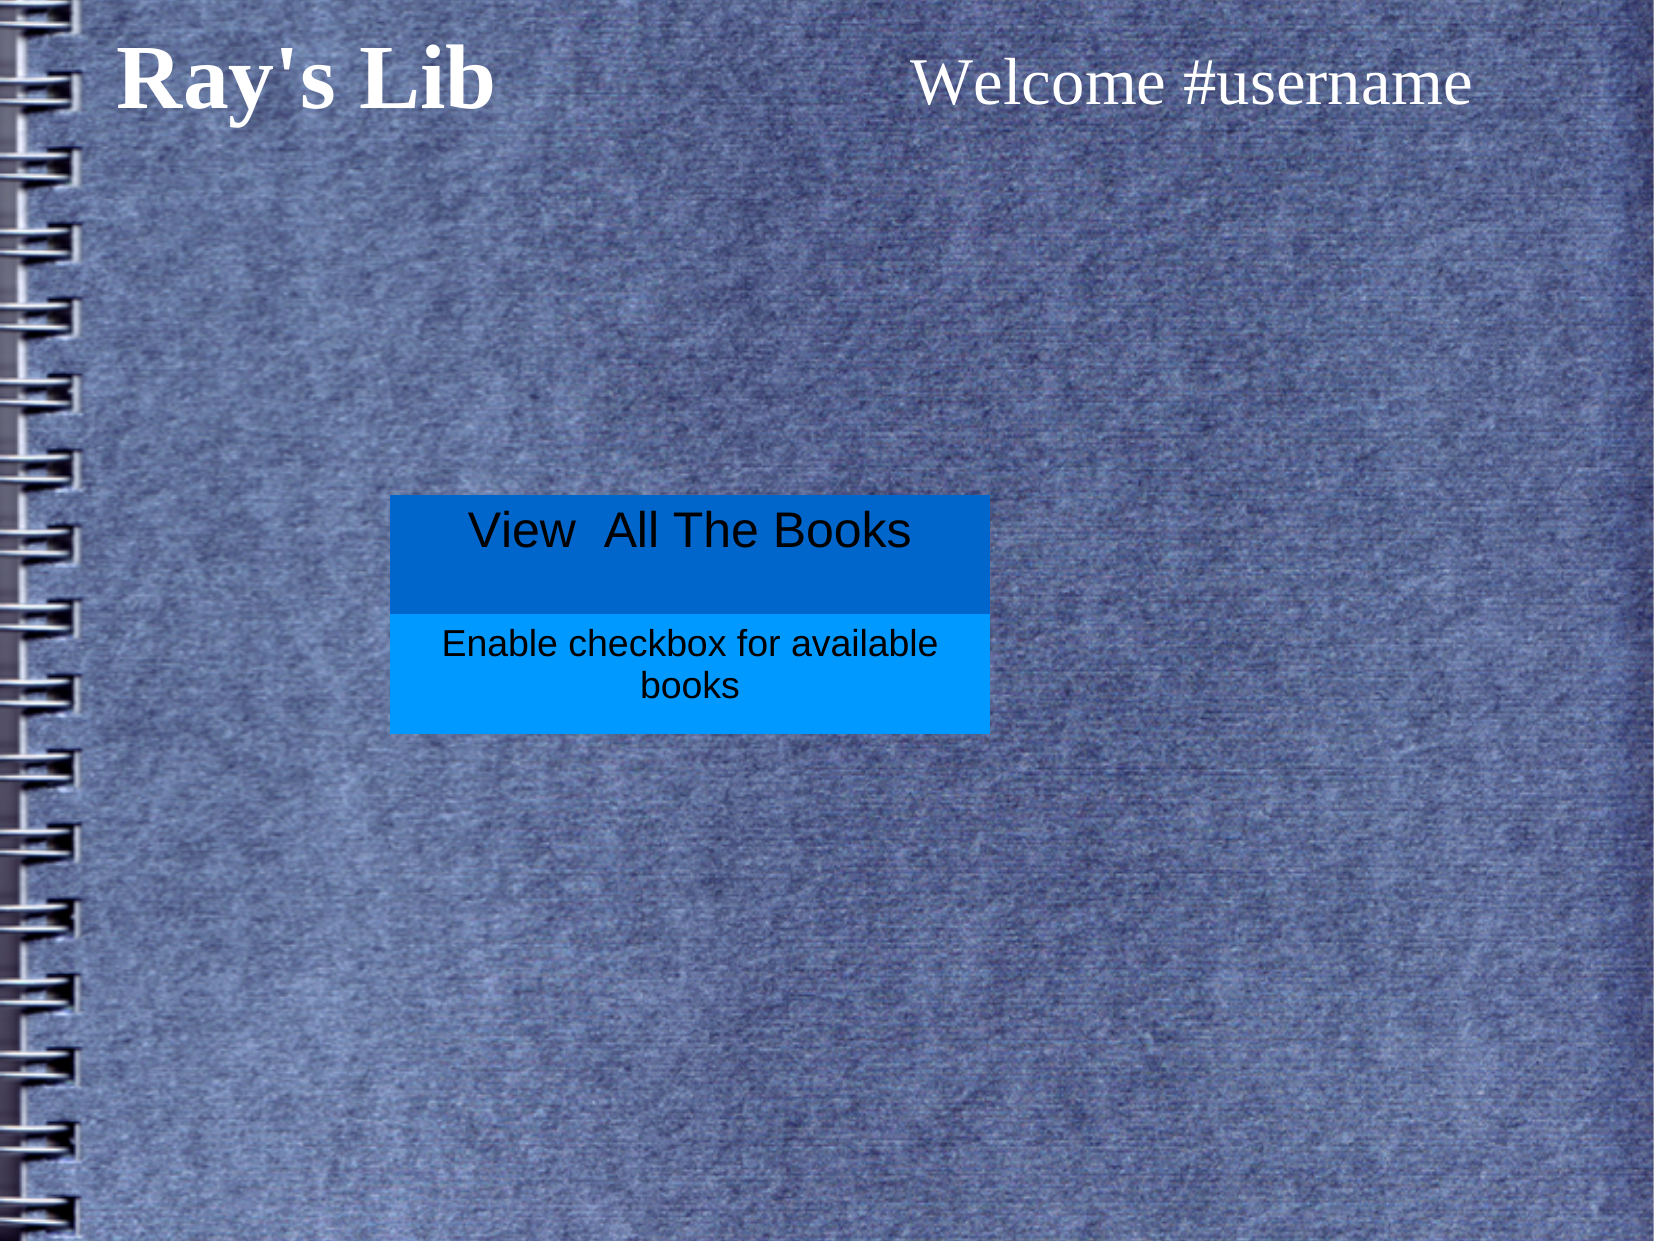

# Ray's Lib
Welcome #username
| View All The Books |
| --- |
| Enable checkbox for available books |